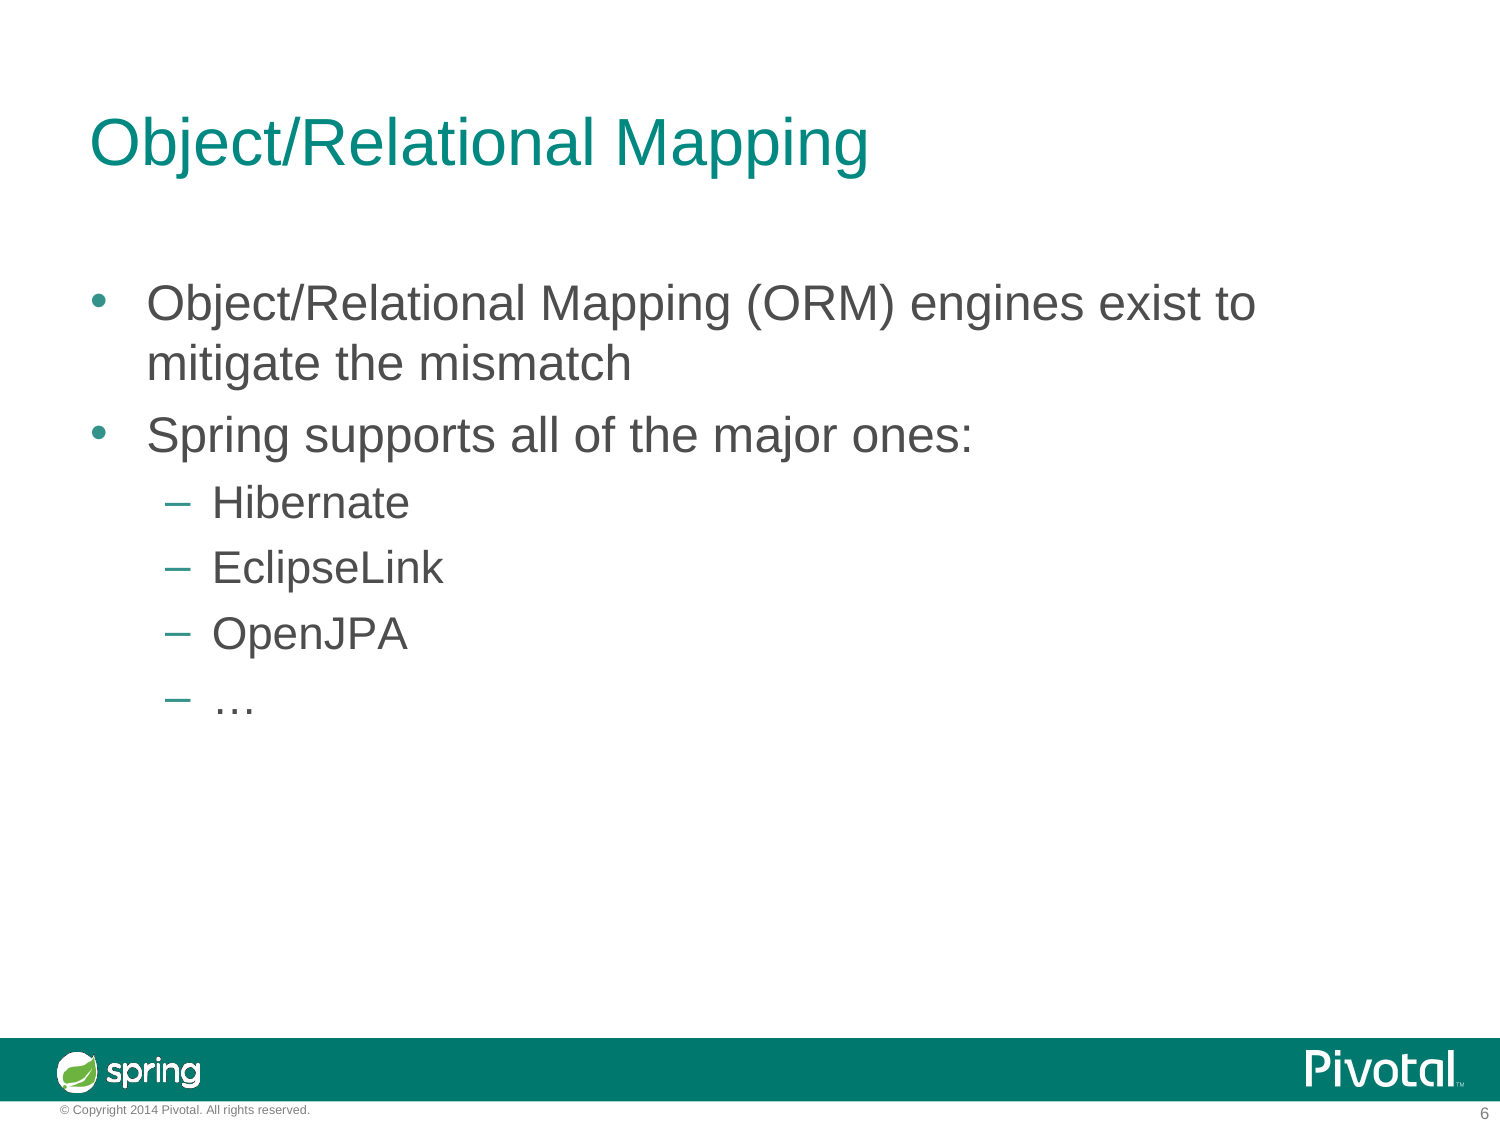

# Object/Relational Mapping
Object/Relational Mapping (ORM) engines exist to mitigate the mismatch
Spring supports all of the major ones:
Hibernate
EclipseLink
OpenJPA
…